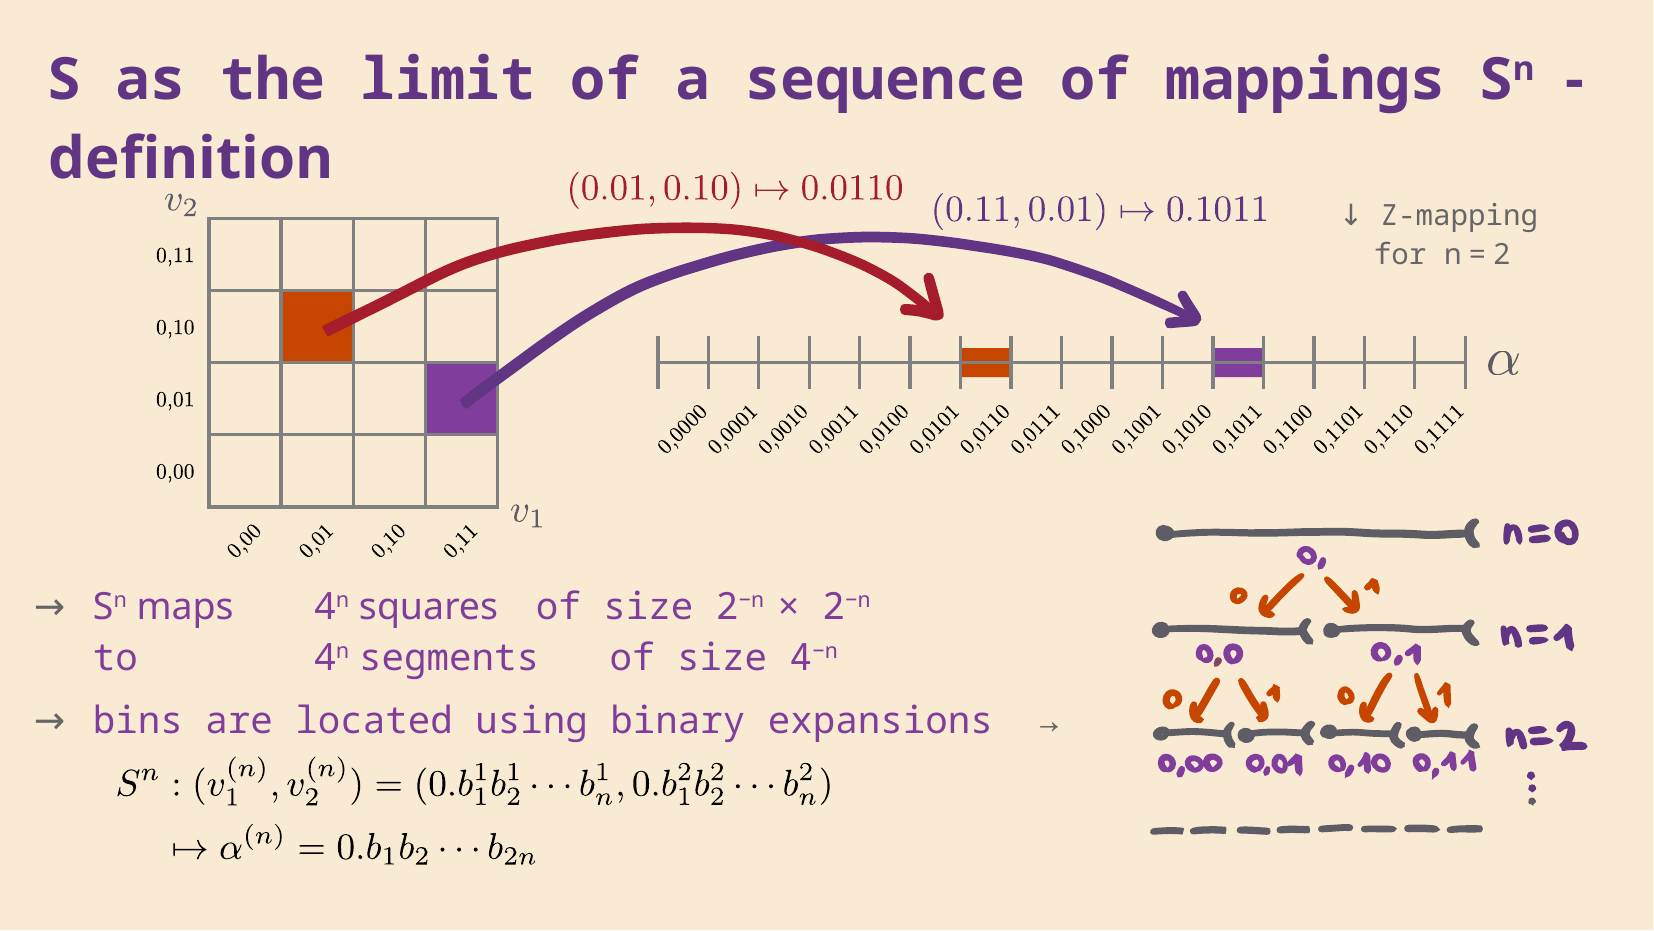

# S as the limit of a sequence of mappings Sn - definition
↓ Z-mapping
 for n = 2
Sn maps 	4n squares 	of size 2−n × 2−n
to 			4n segments 	of size 4−n
bins are located using binary expansions →